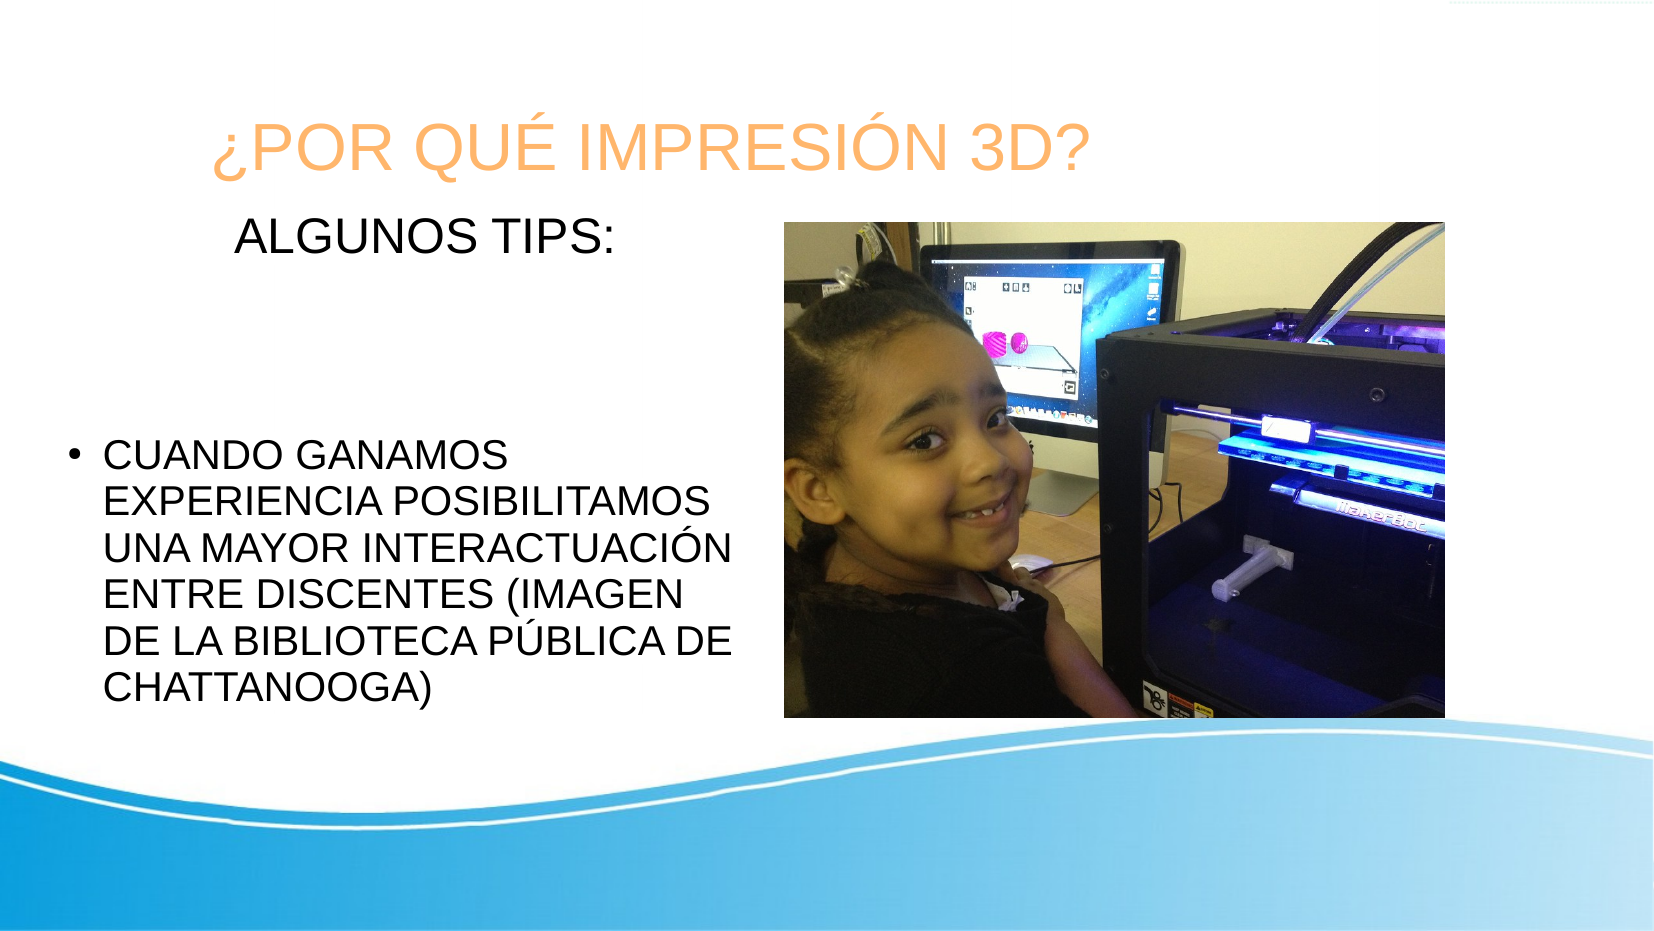

¿POR QUÉ IMPRESIÓN 3D?
# ALGUNOS TIPS:
CUANDO GANAMOS EXPERIENCIA POSIBILITAMOS UNA MAYOR INTERACTUACIÓN ENTRE DISCENTES (IMAGEN DE LA BIBLIOTECA PÚBLICA DE CHATTANOOGA)